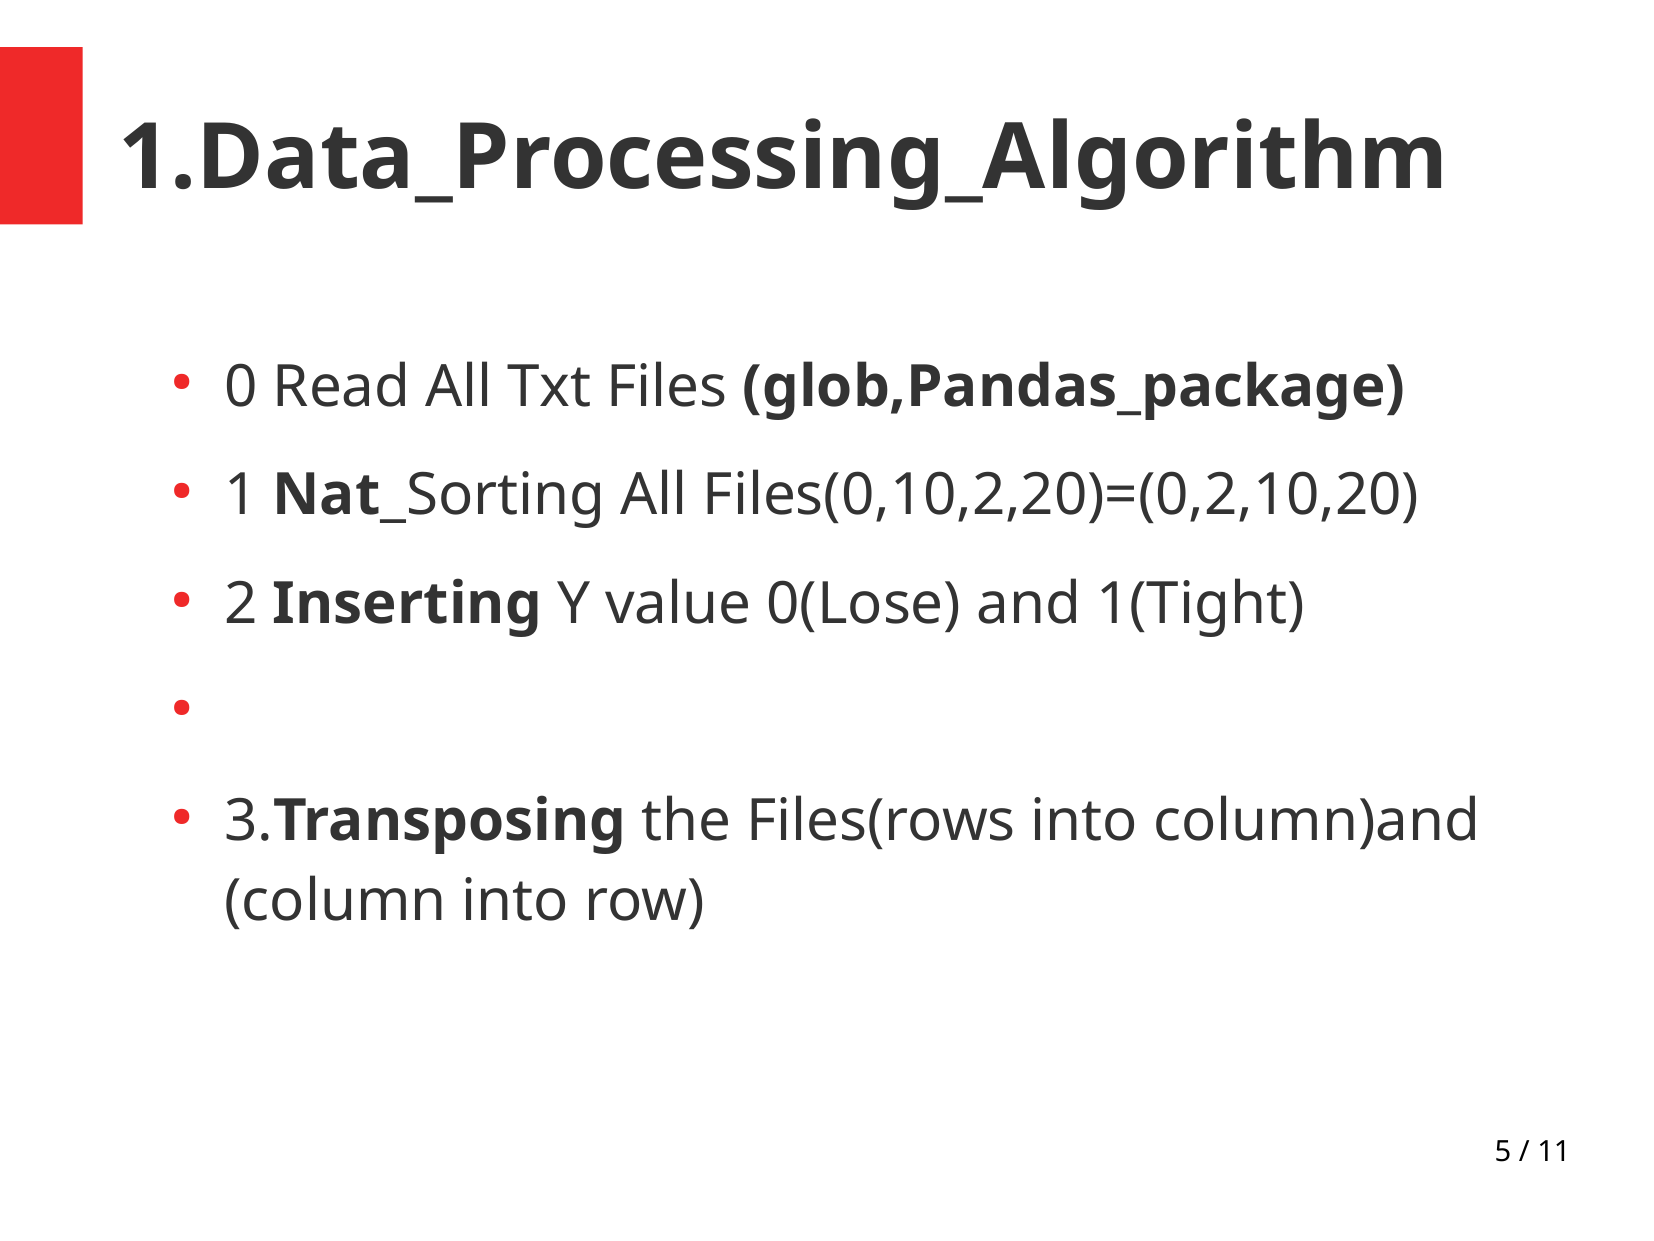

# 1.Data_Processing_Algorithm
0 Read All Txt Files (glob,Pandas_package)
1 Nat_Sorting All Files(0,10,2,20)=(0,2,10,20)
2 Inserting Y value 0(Lose) and 1(Tight)
3.Transposing the Files(rows into column)and (column into row)
5